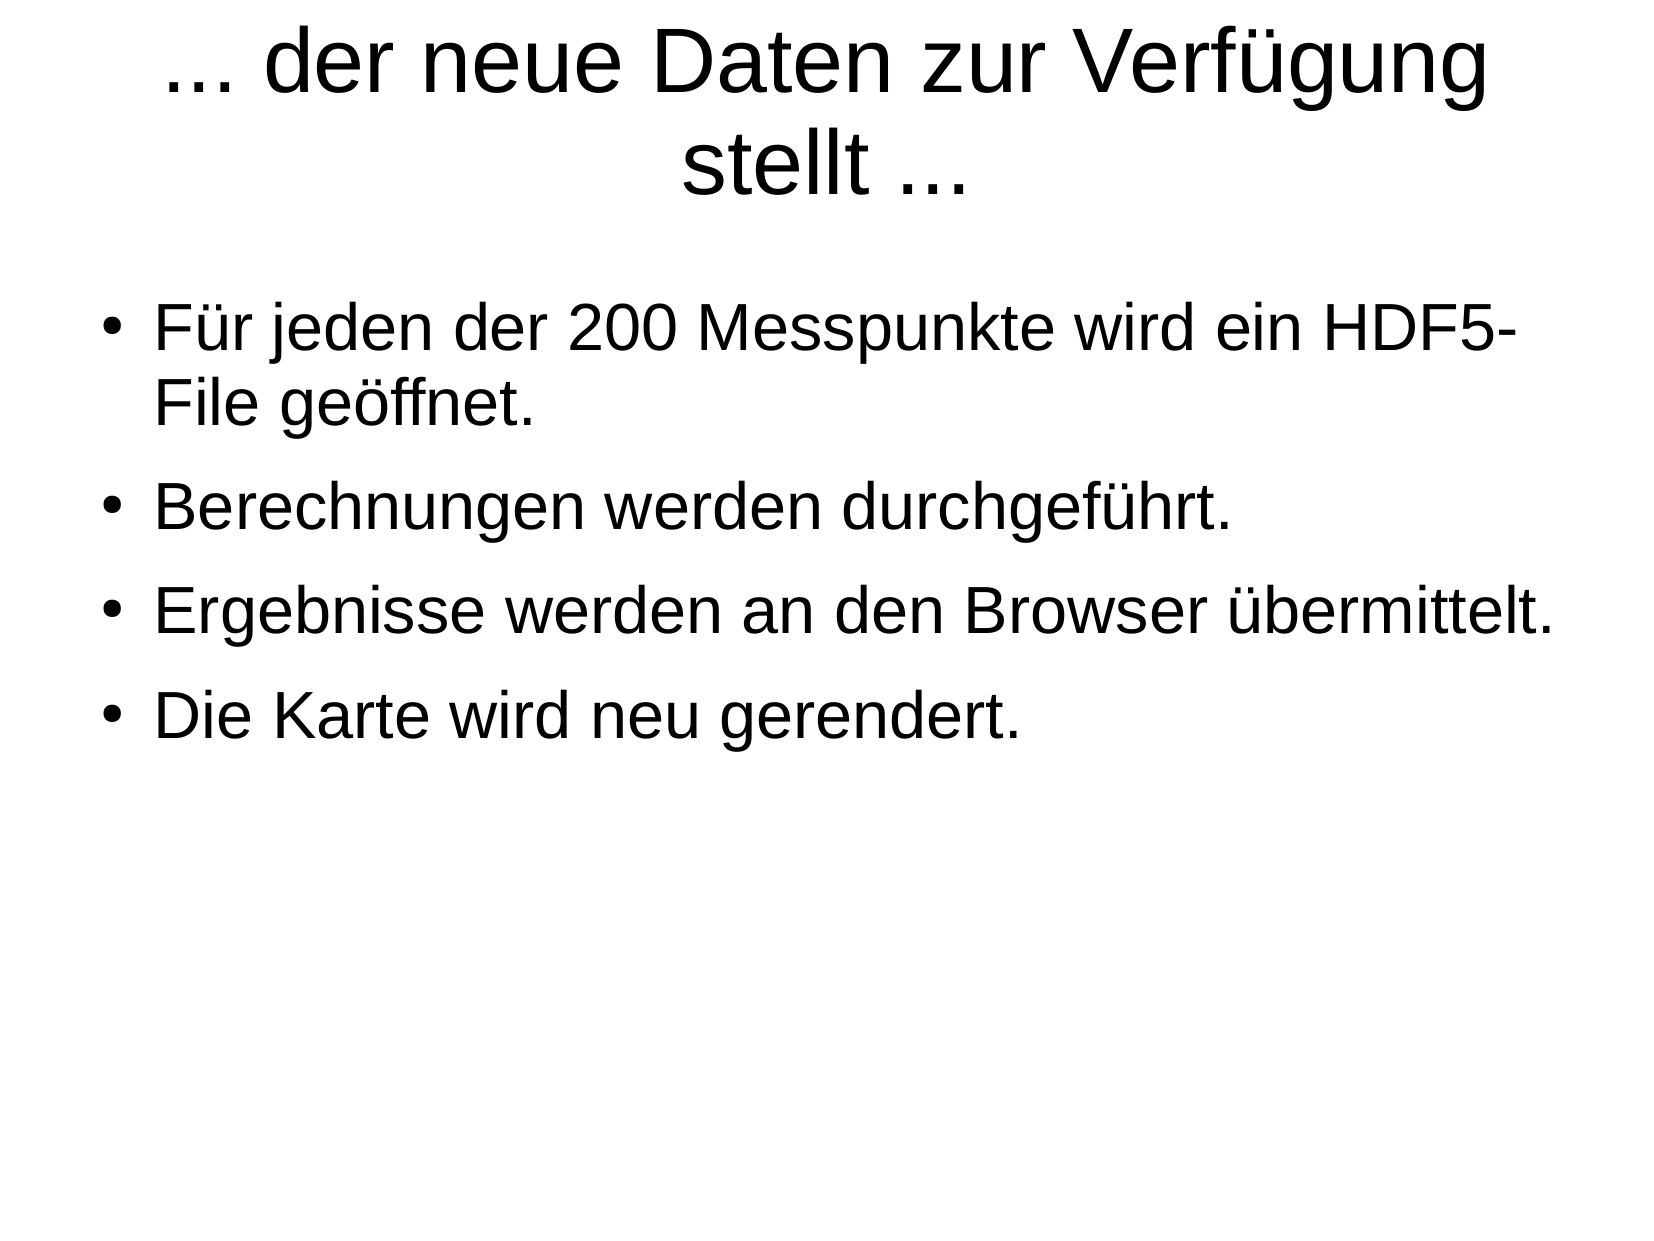

# ... der neue Daten zur Verfügung stellt ...
Für jeden der 200 Messpunkte wird ein HDF5-File geöffnet.
Berechnungen werden durchgeführt.
Ergebnisse werden an den Browser übermittelt.
Die Karte wird neu gerendert.